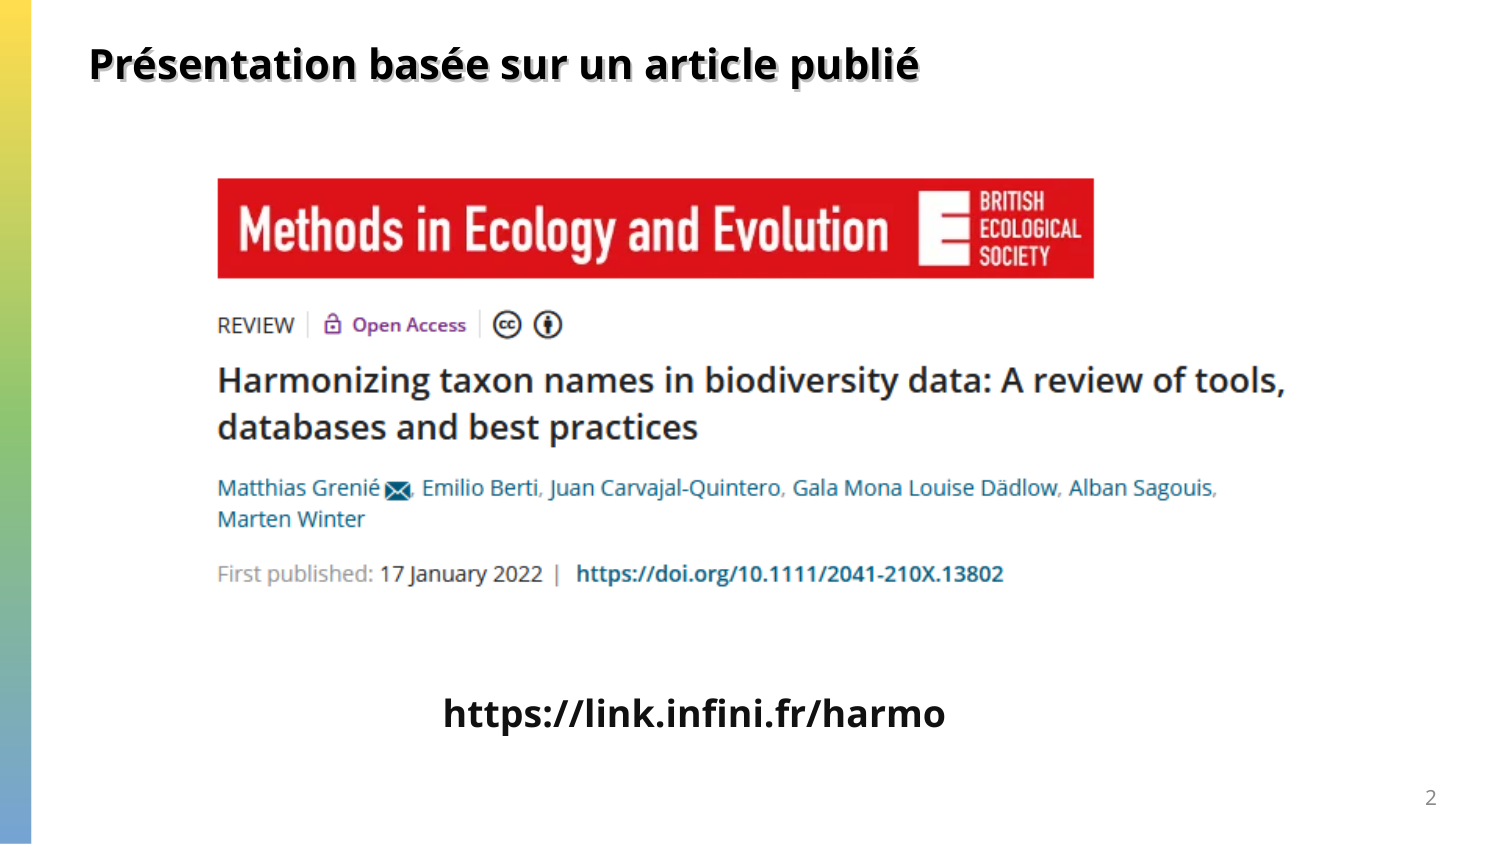

# Présentation basée sur un article publié
https://link.infini.fr/harmo